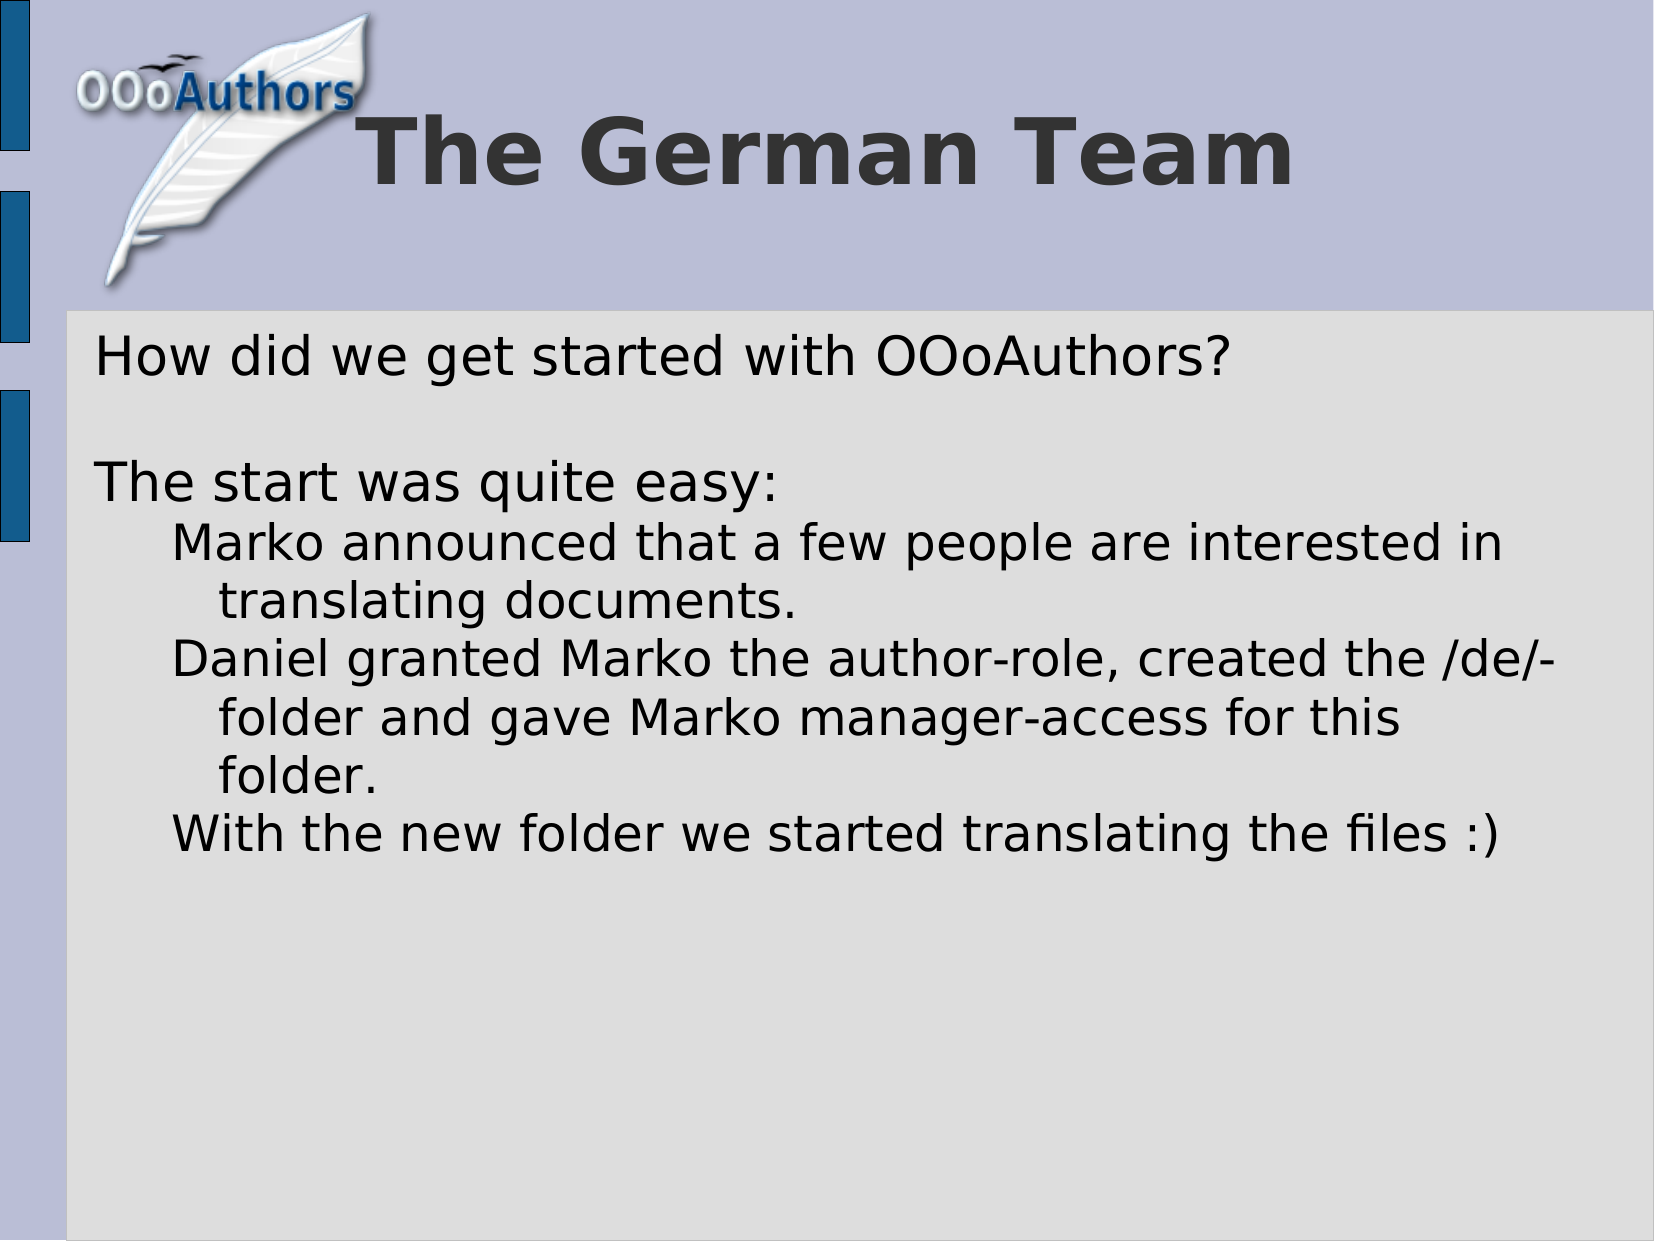

# The German Team
How did we get started with OOoAuthors?
The start was quite easy:
Marko announced that a few people are interested in translating documents.
Daniel granted Marko the author-role, created the /de/-folder and gave Marko manager-access for this folder.
With the new folder we started translating the files :)